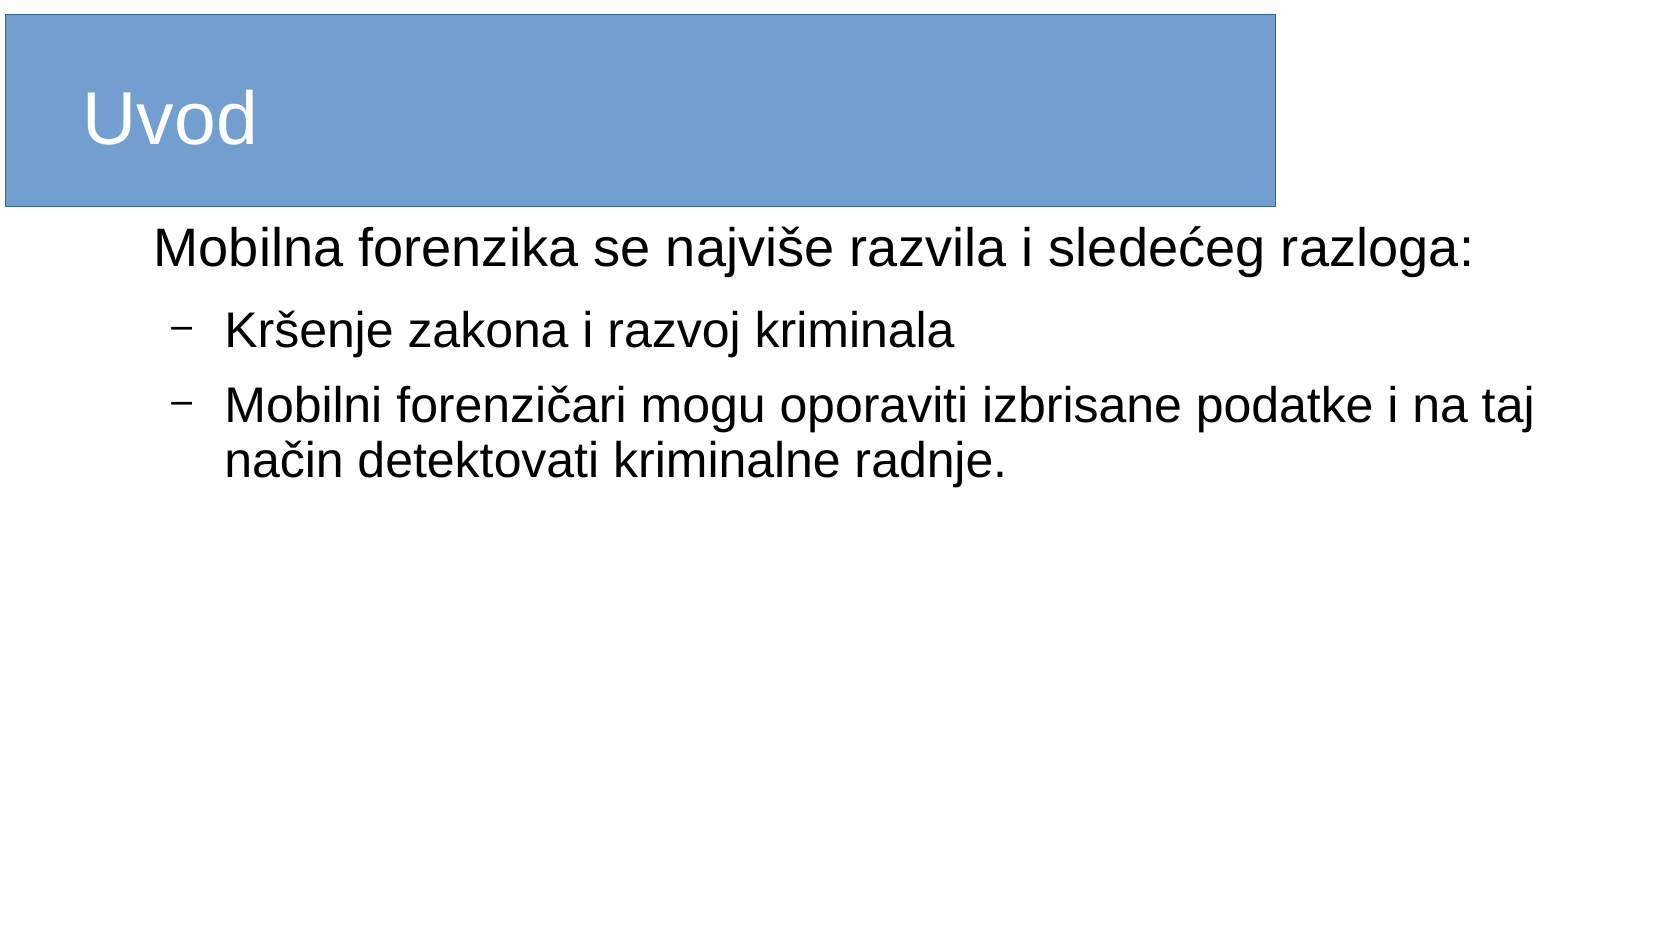

# Uvod
Mobilna forenzika se najviše razvila i sledećeg razloga:
Kršenje zakona i razvoj kriminala
Mobilni forenzičari mogu oporaviti izbrisane podatke i na taj način detektovati kriminalne radnje.